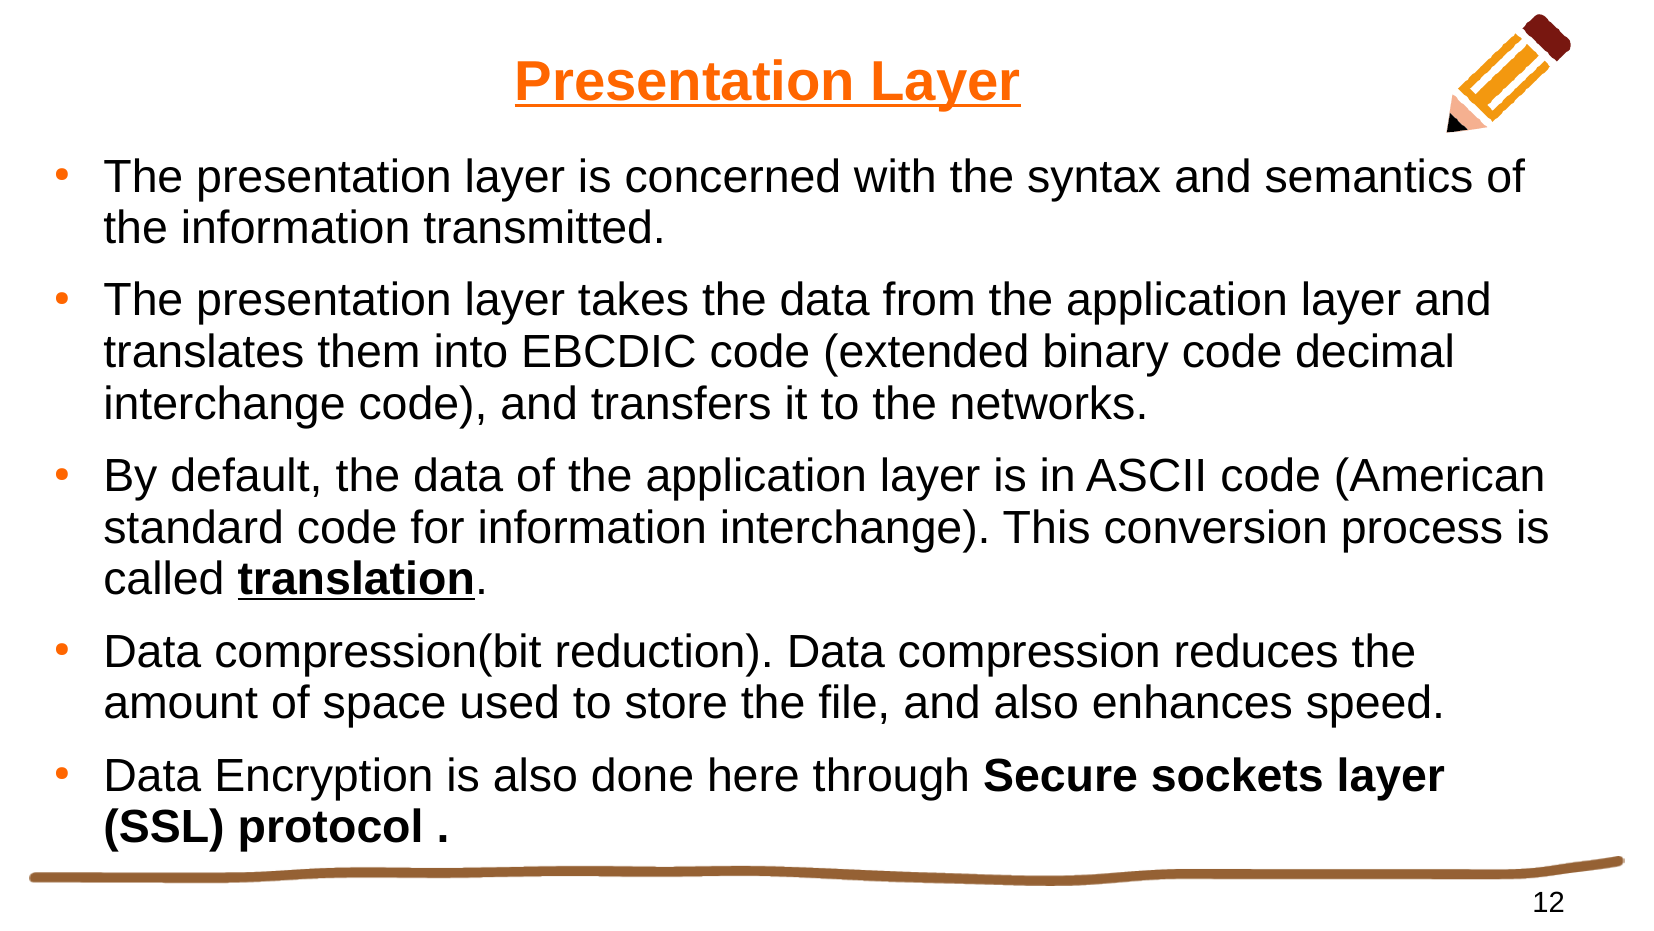

# Presentation Layer
The presentation layer is concerned with the syntax and semantics of the information transmitted.
The presentation layer takes the data from the application layer and translates them into EBCDIC code (extended binary code decimal interchange code), and transfers it to the networks.
By default, the data of the application layer is in ASCII code (American standard code for information interchange). This conversion process is called translation.
Data compression(bit reduction). Data compression reduces the amount of space used to store the file, and also enhances speed.
Data Encryption is also done here through Secure sockets layer (SSL) protocol .
12